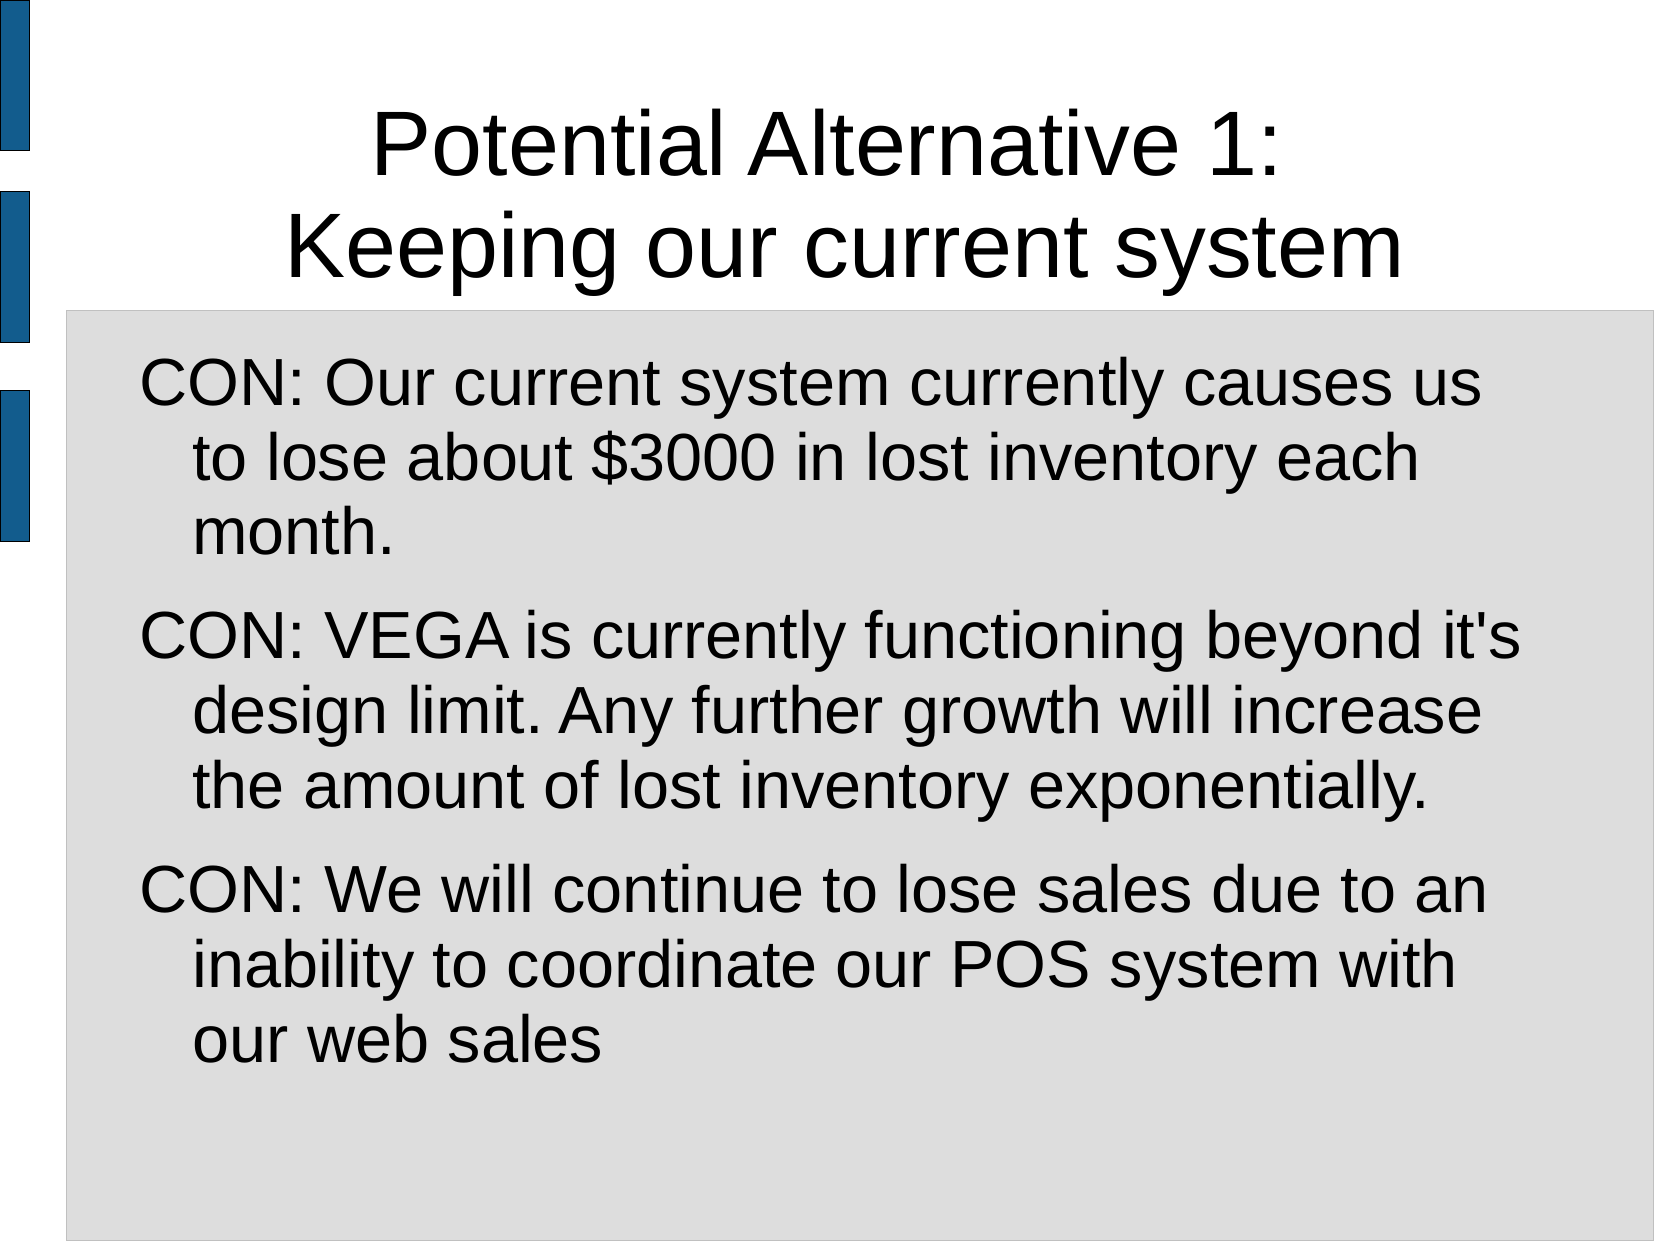

# Potential Alternative 1: Keeping our current system
CON: Our current system currently causes us to lose about $3000 in lost inventory each month.
CON: VEGA is currently functioning beyond it's design limit. Any further growth will increase the amount of lost inventory exponentially.
CON: We will continue to lose sales due to an inability to coordinate our POS system with our web sales